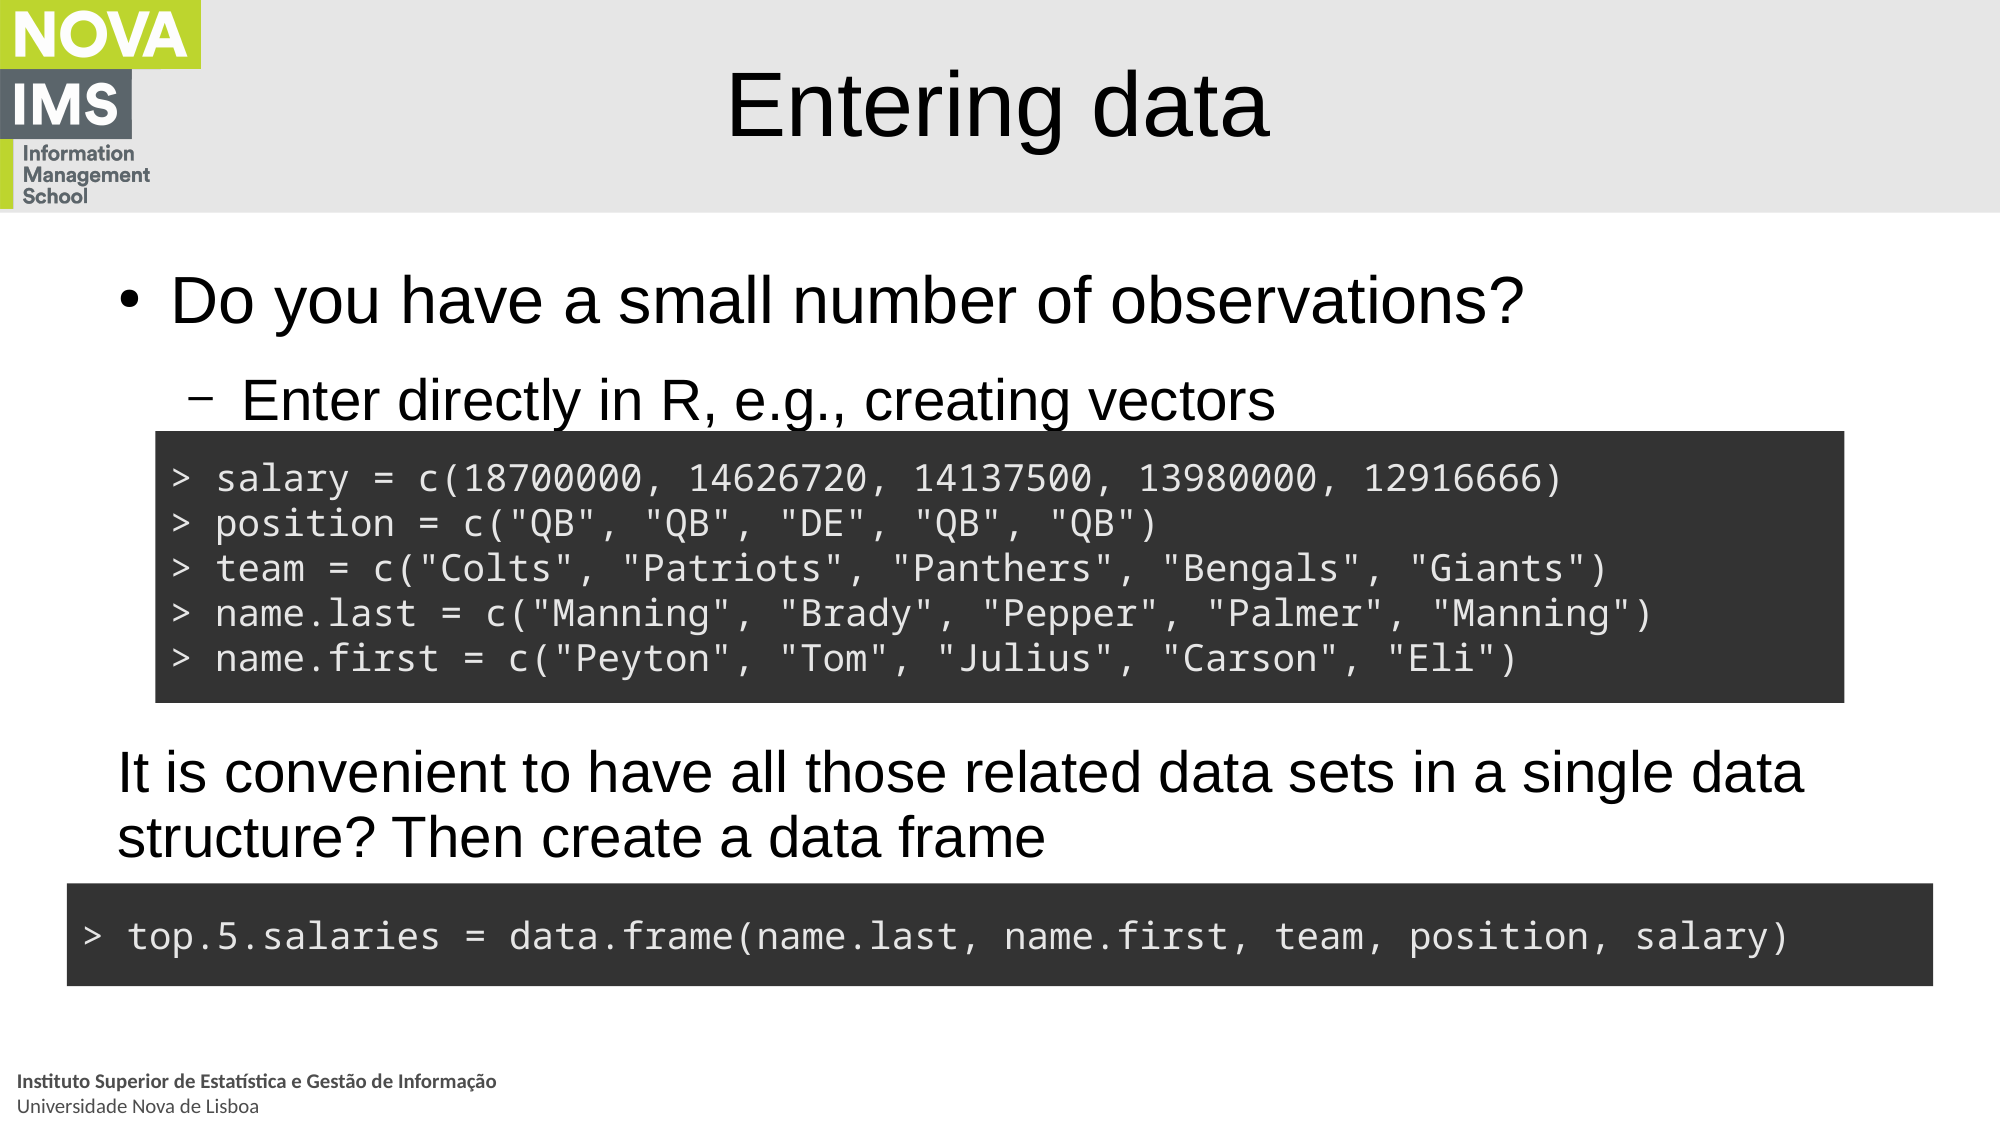

# Entering data
Do you have a small number of observations?
Enter directly in R, e.g., creating vectors
> salary = c(18700000, 14626720, 14137500, 13980000, 12916666)
> position = c("QB", "QB", "DE", "QB", "QB")
> team = c("Colts", "Patriots", "Panthers", "Bengals", "Giants")
> name.last = c("Manning", "Brady", "Pepper", "Palmer", "Manning")
> name.first = c("Peyton", "Tom", "Julius", "Carson", "Eli")
It is convenient to have all those related data sets in a single data structure? Then create a data frame
> top.5.salaries = data.frame(name.last, name.first, team, position, salary)